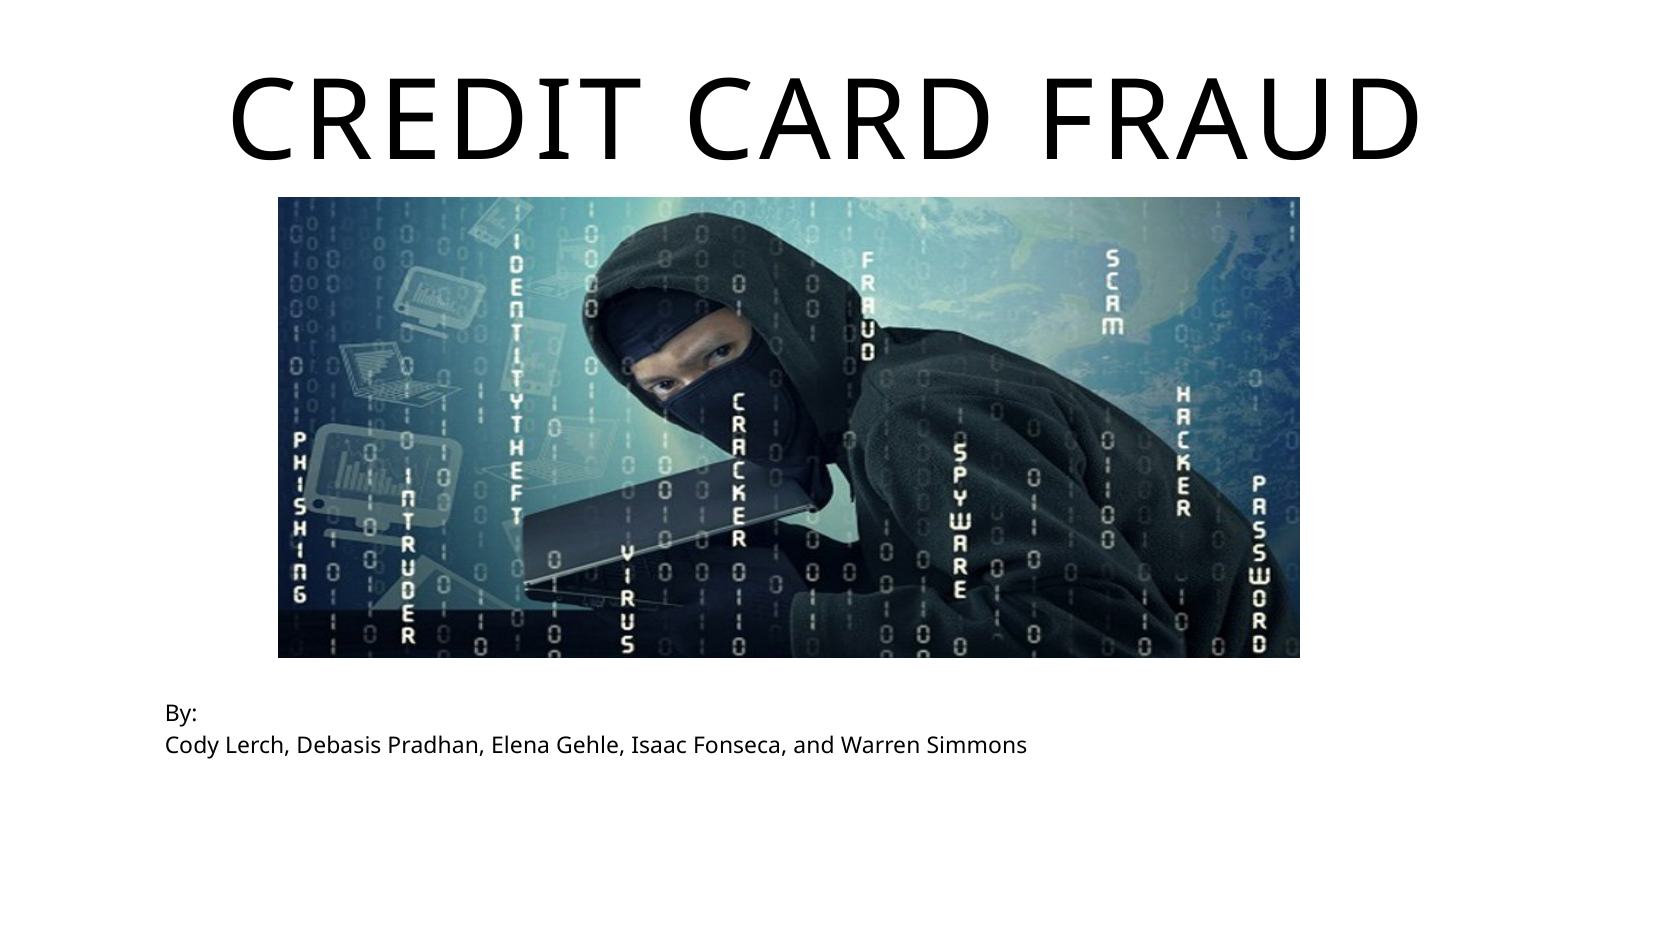

# Credit card fraud
By:
Cody Lerch, Debasis Pradhan, Elena Gehle, Isaac Fonseca, and Warren Simmons